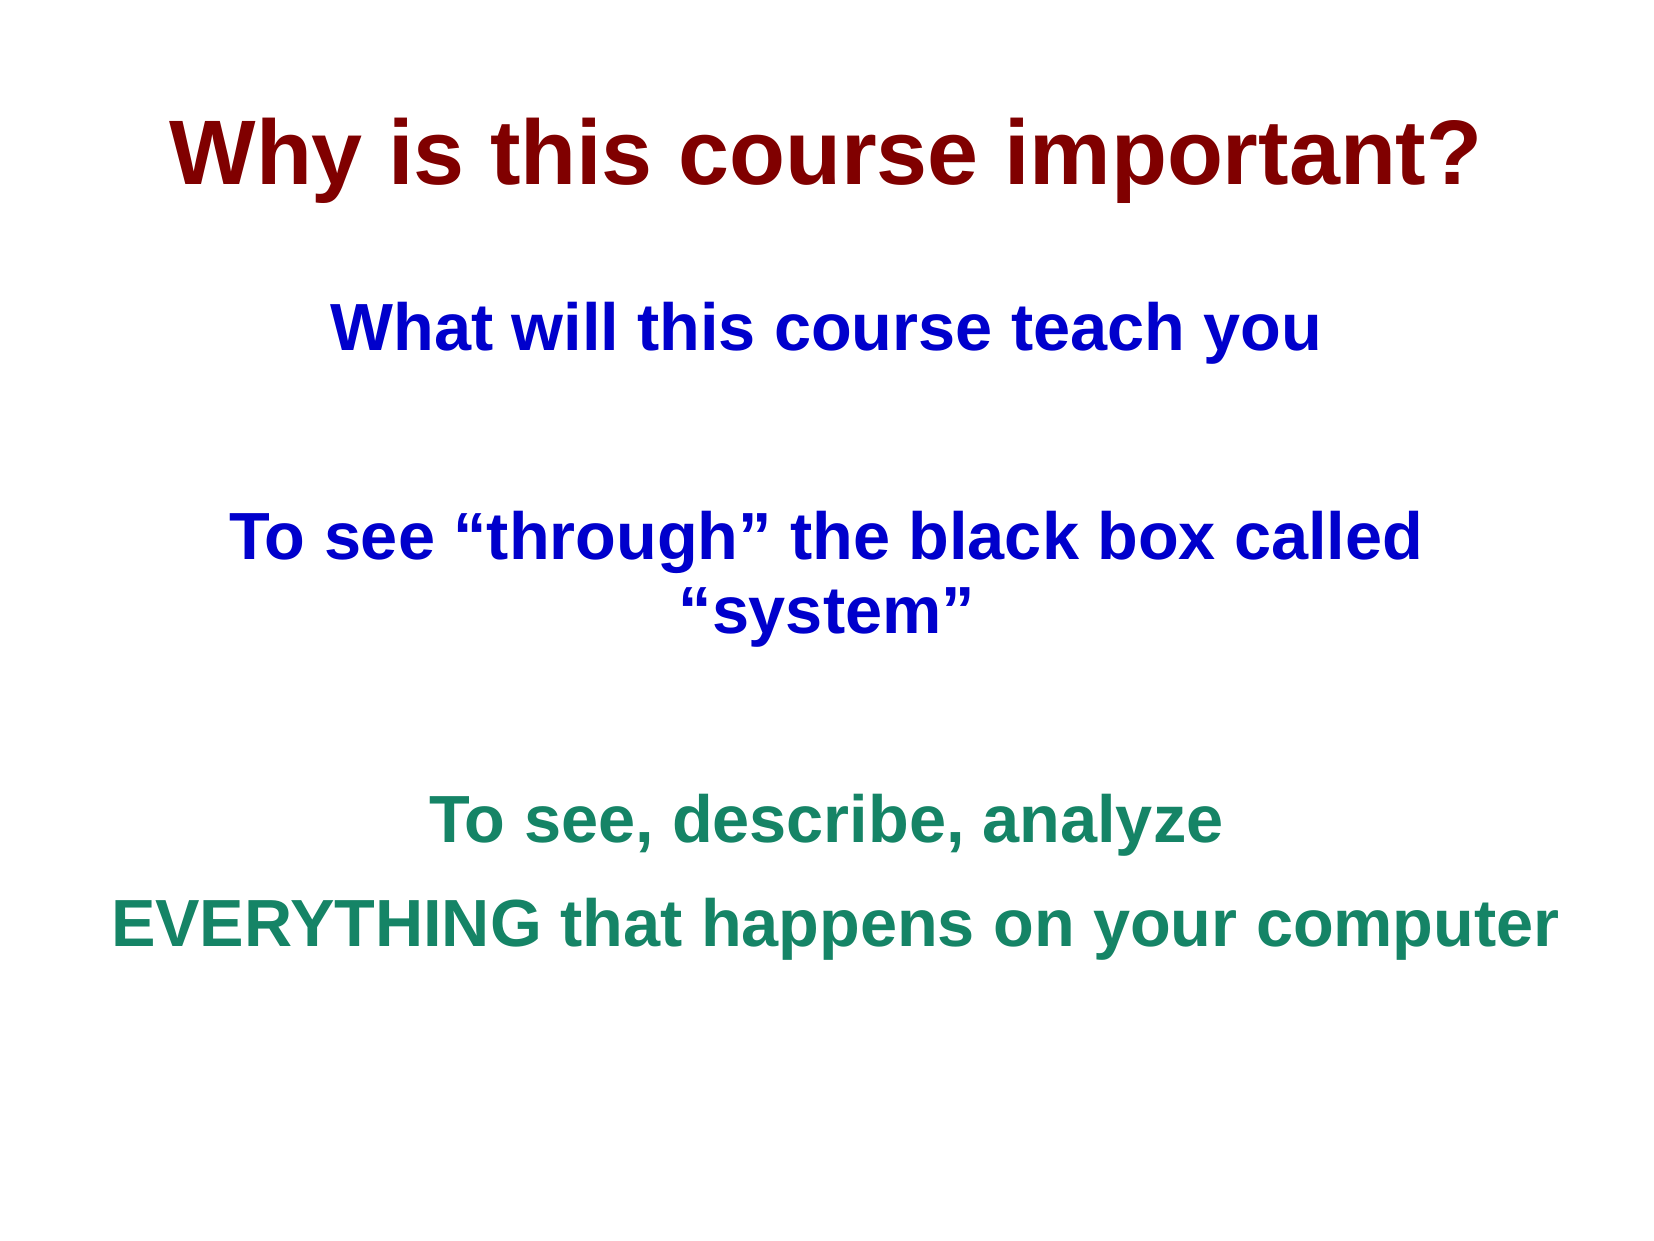

# Why is this course important?
What will this course teach you
To see “through” the black box called “system”
To see, describe, analyze
 EVERYTHING that happens on your computer